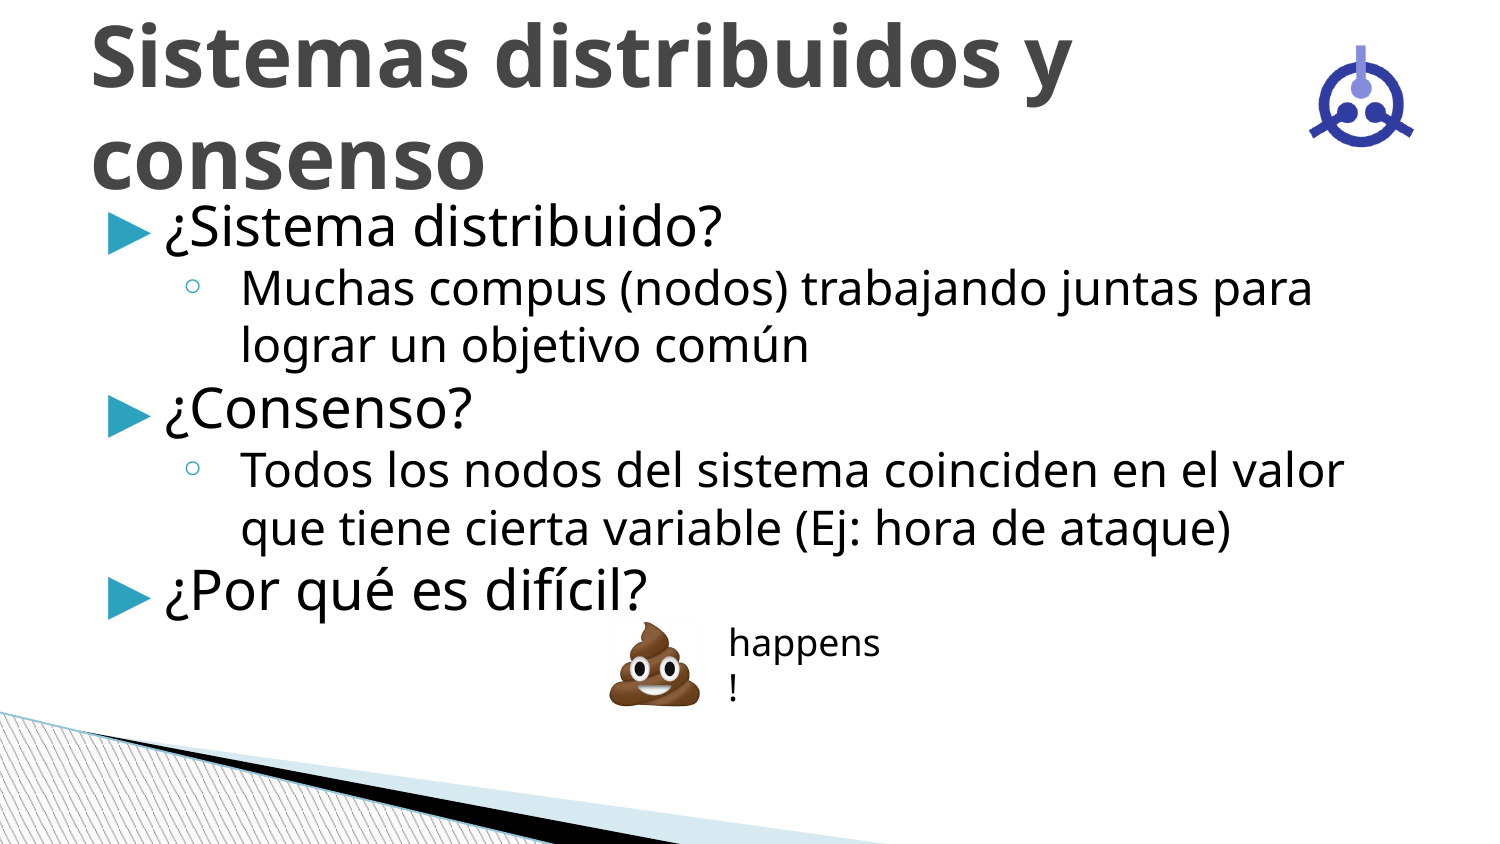

Sistemas distribuidos y consenso
# ¿Sistema distribuido?
Muchas compus (nodos) trabajando juntas para lograr un objetivo común
¿Consenso?
Todos los nodos del sistema coinciden en el valor que tiene cierta variable (Ej: hora de ataque)
¿Por qué es difícil?
happens!